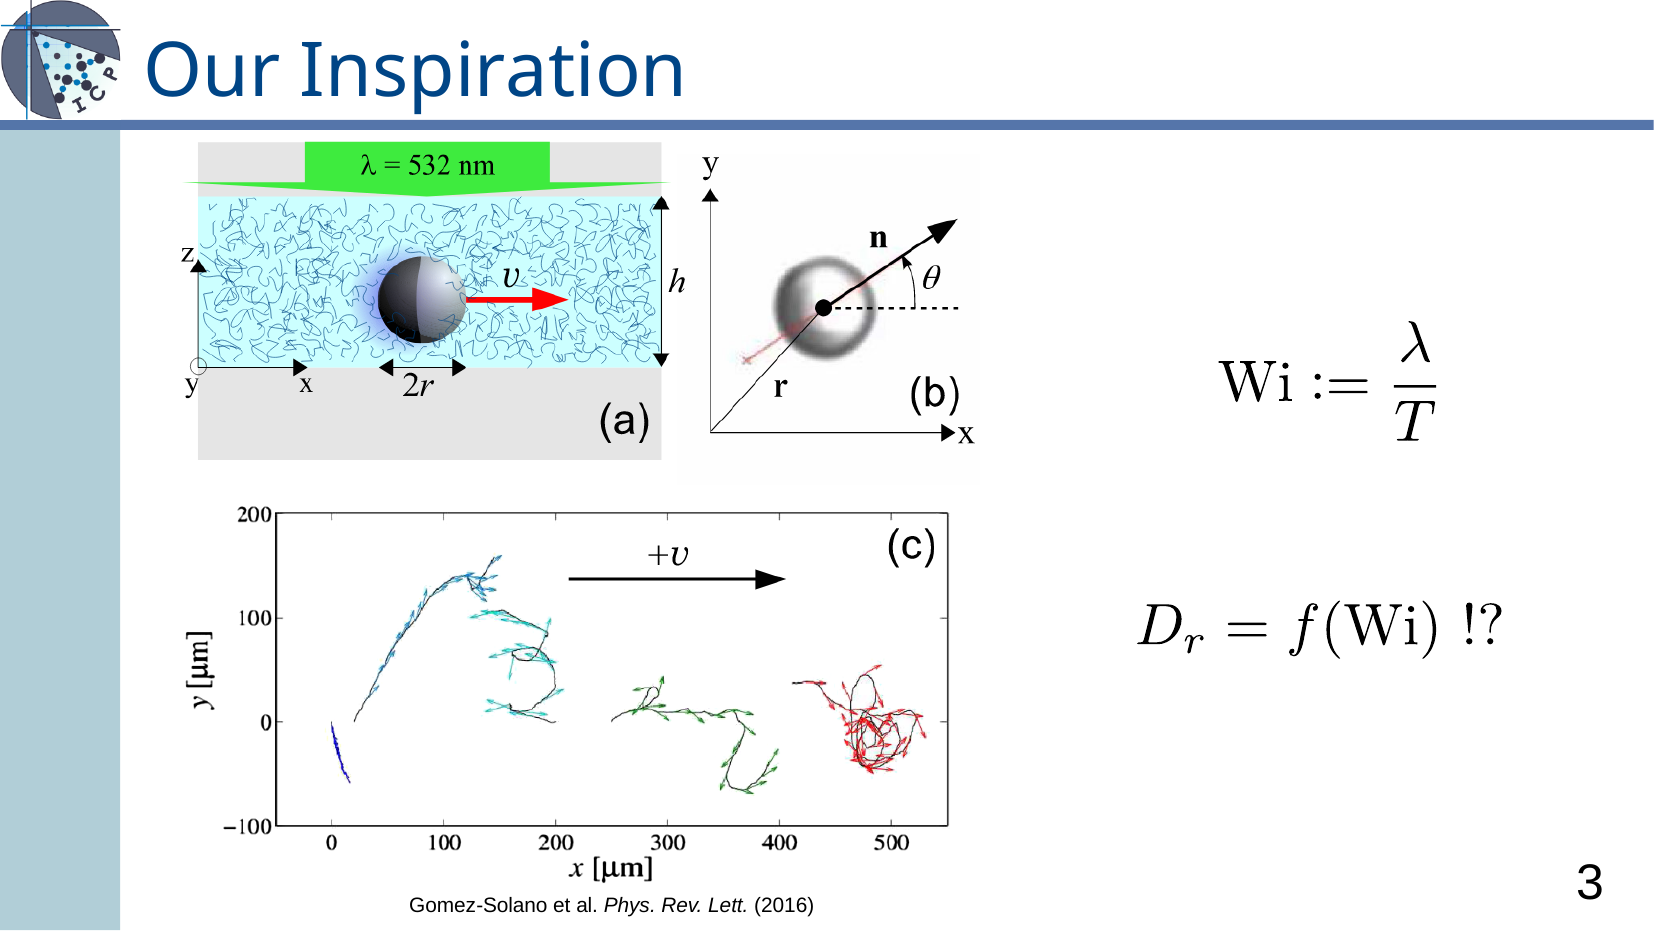

# Our Inspiration
3
Gomez-Solano et al. Phys. Rev. Lett. (2016)